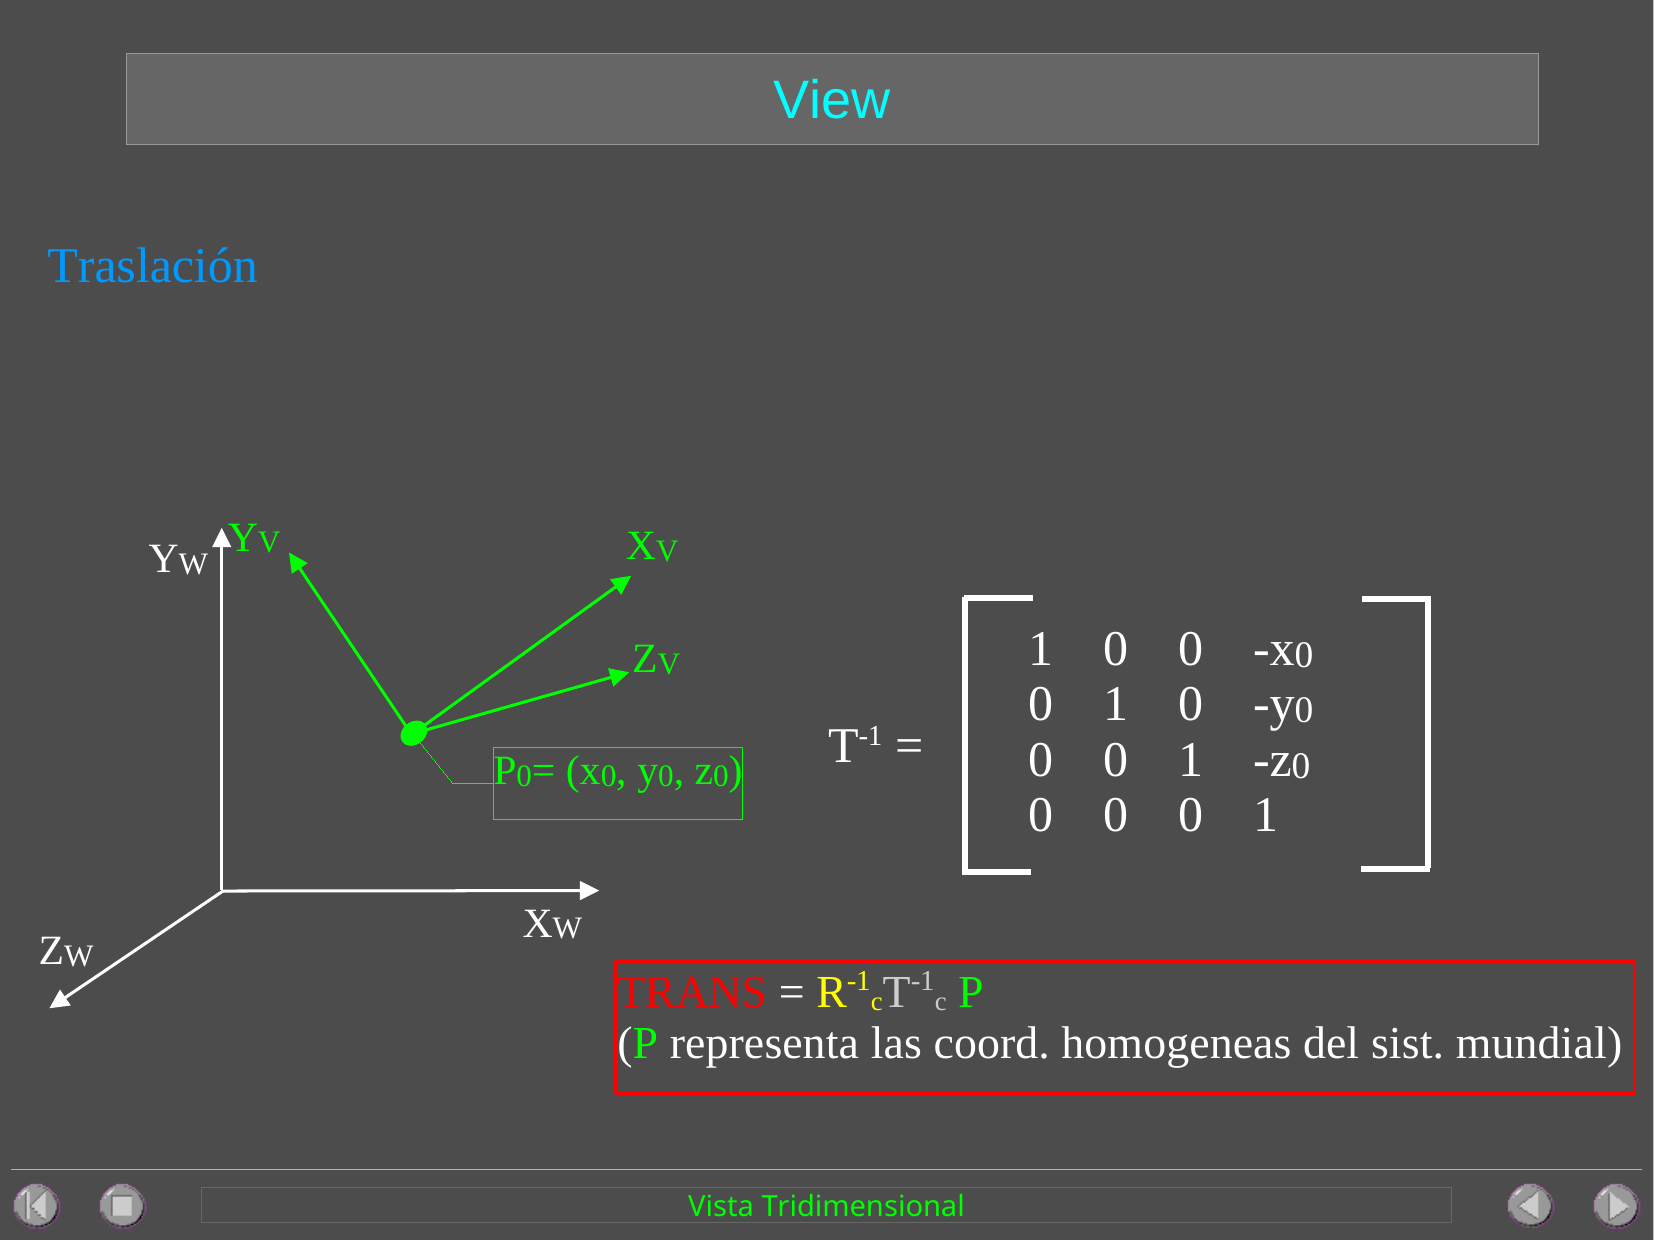

# View
Traslación
YV
XV
ZV
YW
XW
ZW
1	0	0	-x0
0	1	0	-y0
0	0	1	-z0
0	0	0	1
T-1 =
TRANS = R-1cT-1c P
(P representa las coord. homogeneas del sist. mundial)